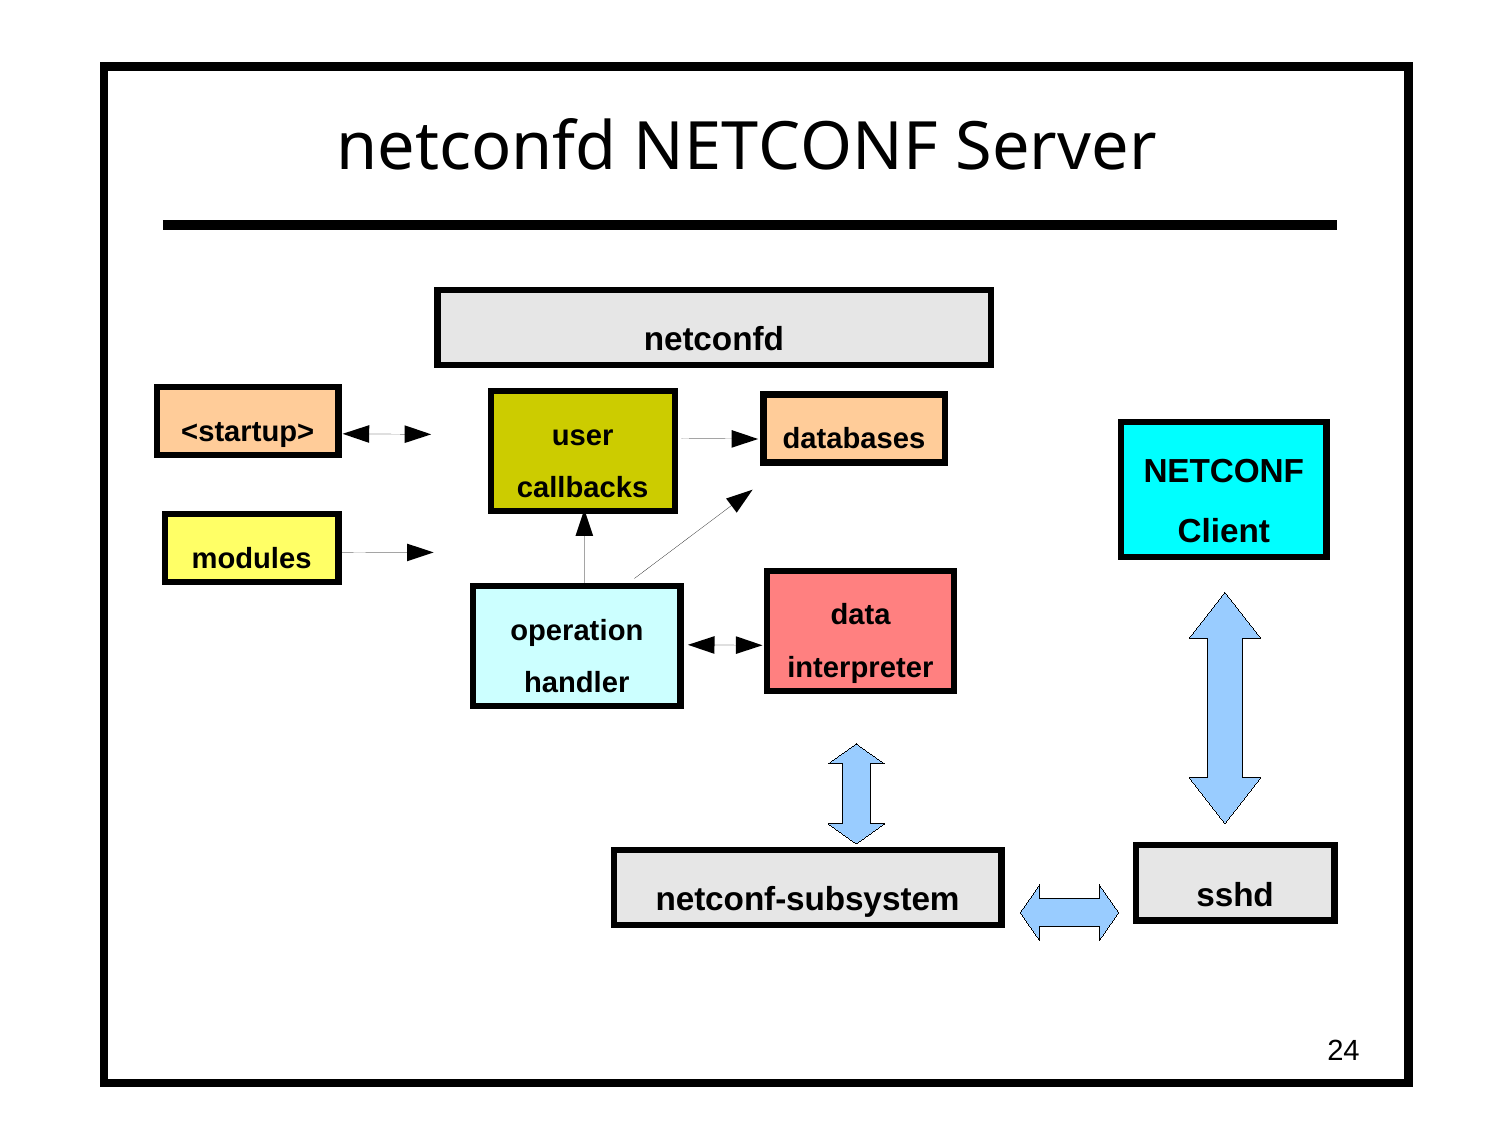

# netconfd NETCONF Server
netconfd
<startup>
user
callbacks
databases
NETCONF
Client
modules
data
interpreter
operation
handler
sshd
netconf-subsystem
24